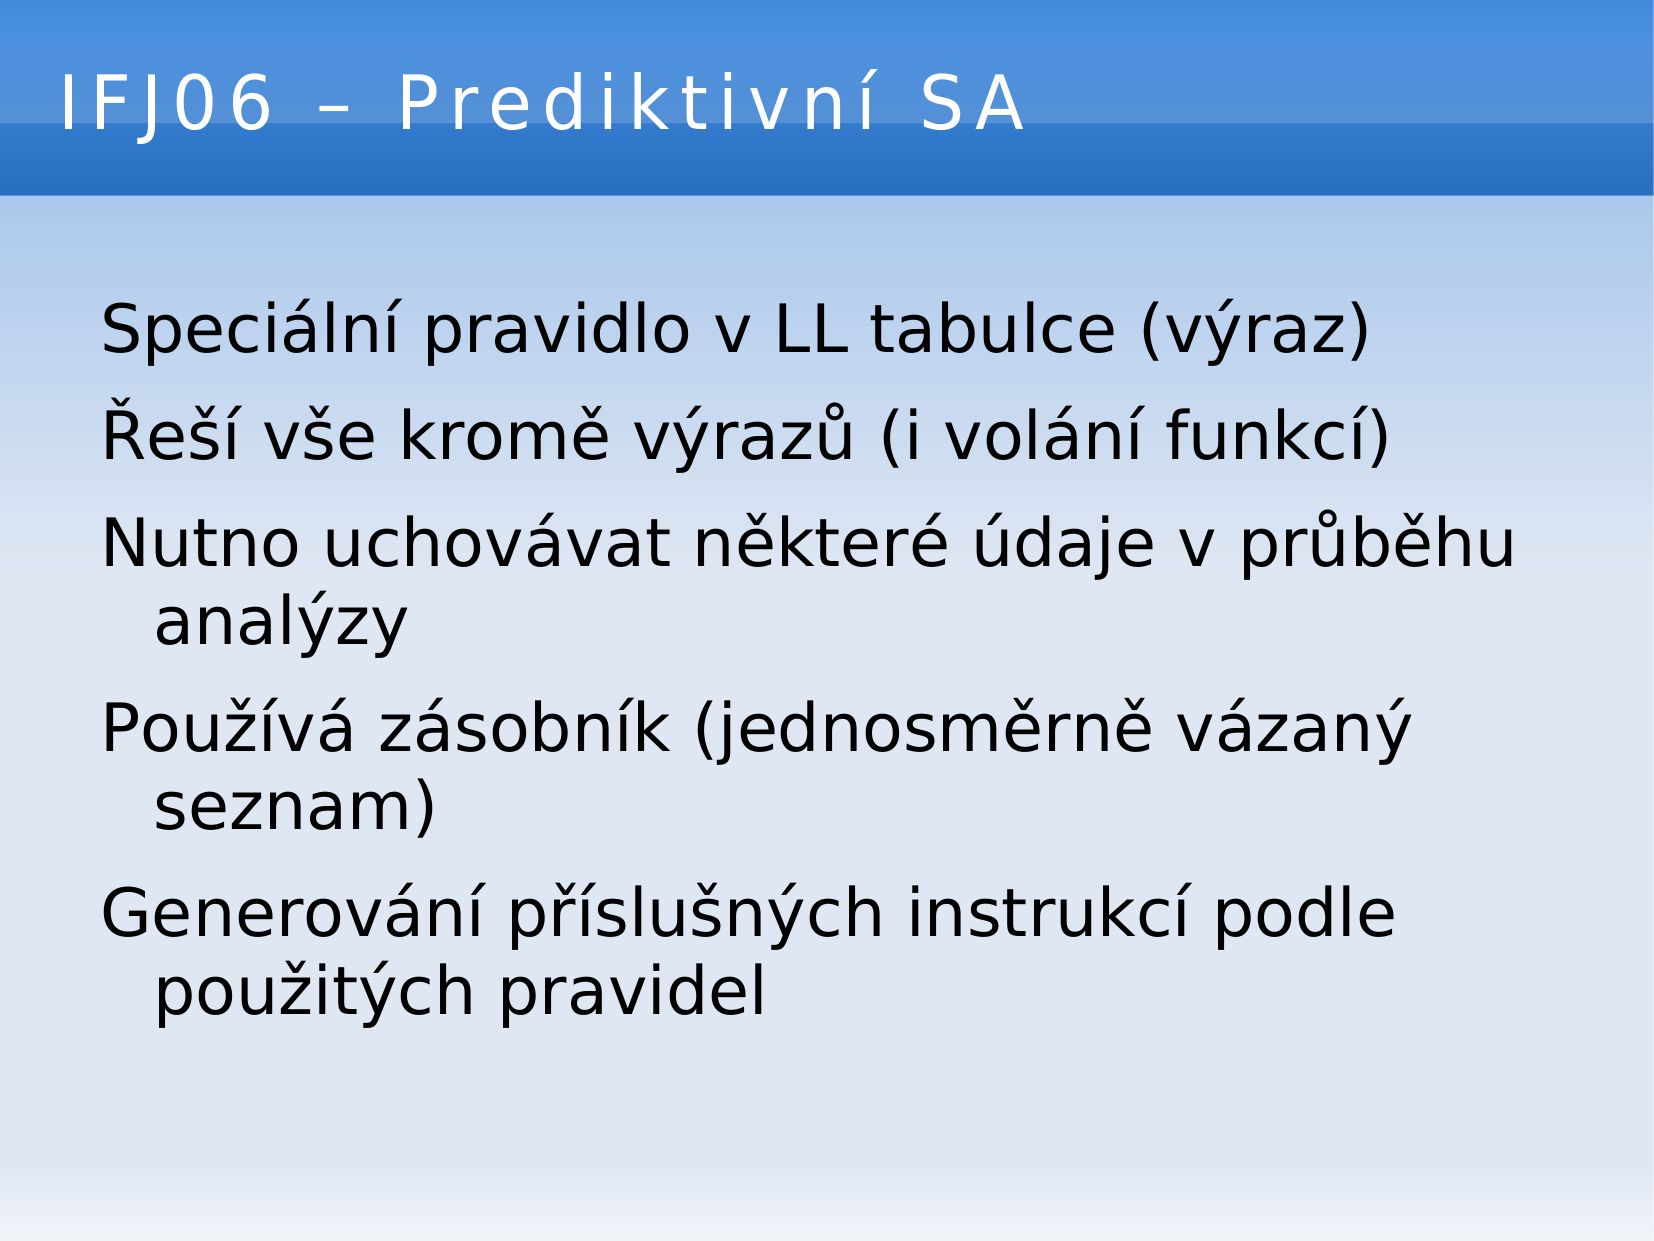

# IFJ06 – Prediktivní SA
Speciální pravidlo v LL tabulce (výraz)
Řeší vše kromě výrazů (i volání funkcí)
Nutno uchovávat některé údaje v průběhu analýzy
Používá zásobník (jednosměrně vázaný seznam)
Generování příslušných instrukcí podle použitých pravidel